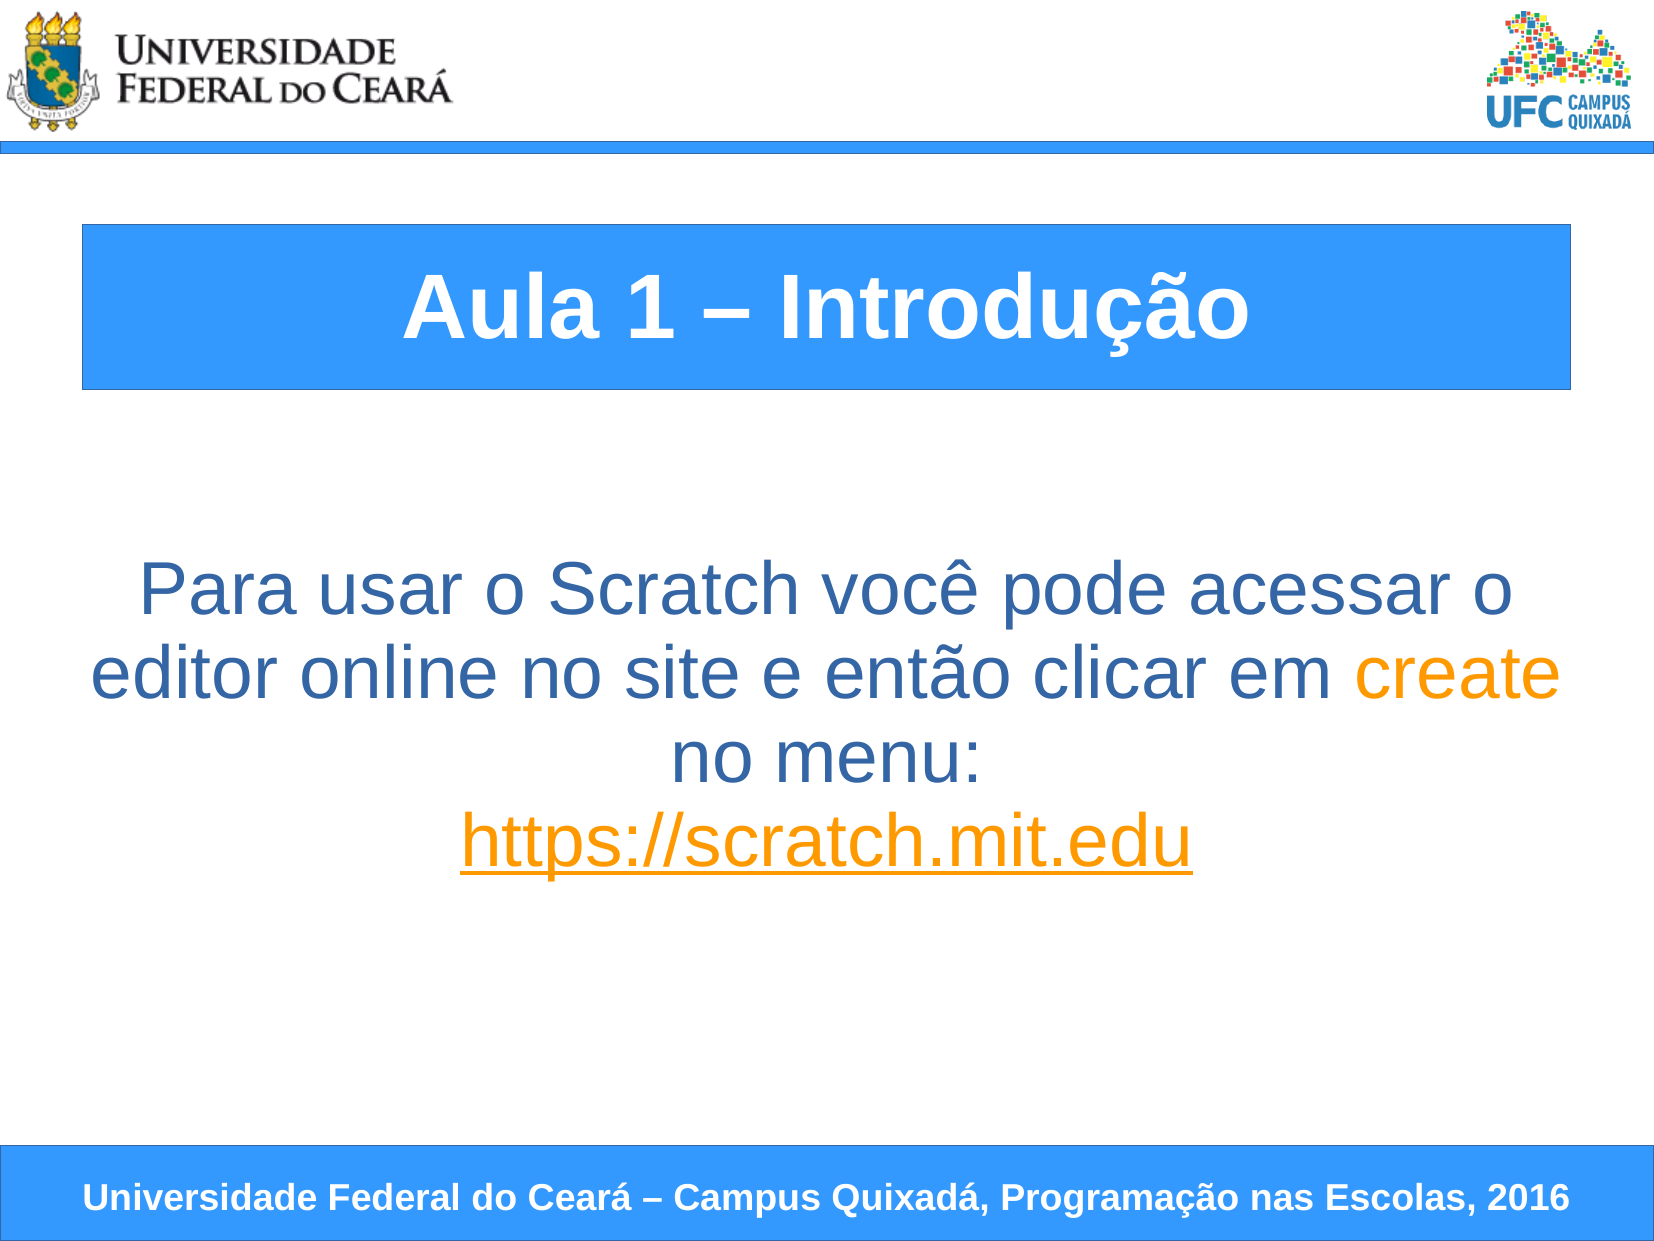

Aula 1 – Introdução
# Para usar o Scratch você pode acessar o editor online no site e então clicar em create no menu:
https://scratch.mit.edu
Universidade Federal do Ceará – Campus Quixadá, Programação nas Escolas, 2016